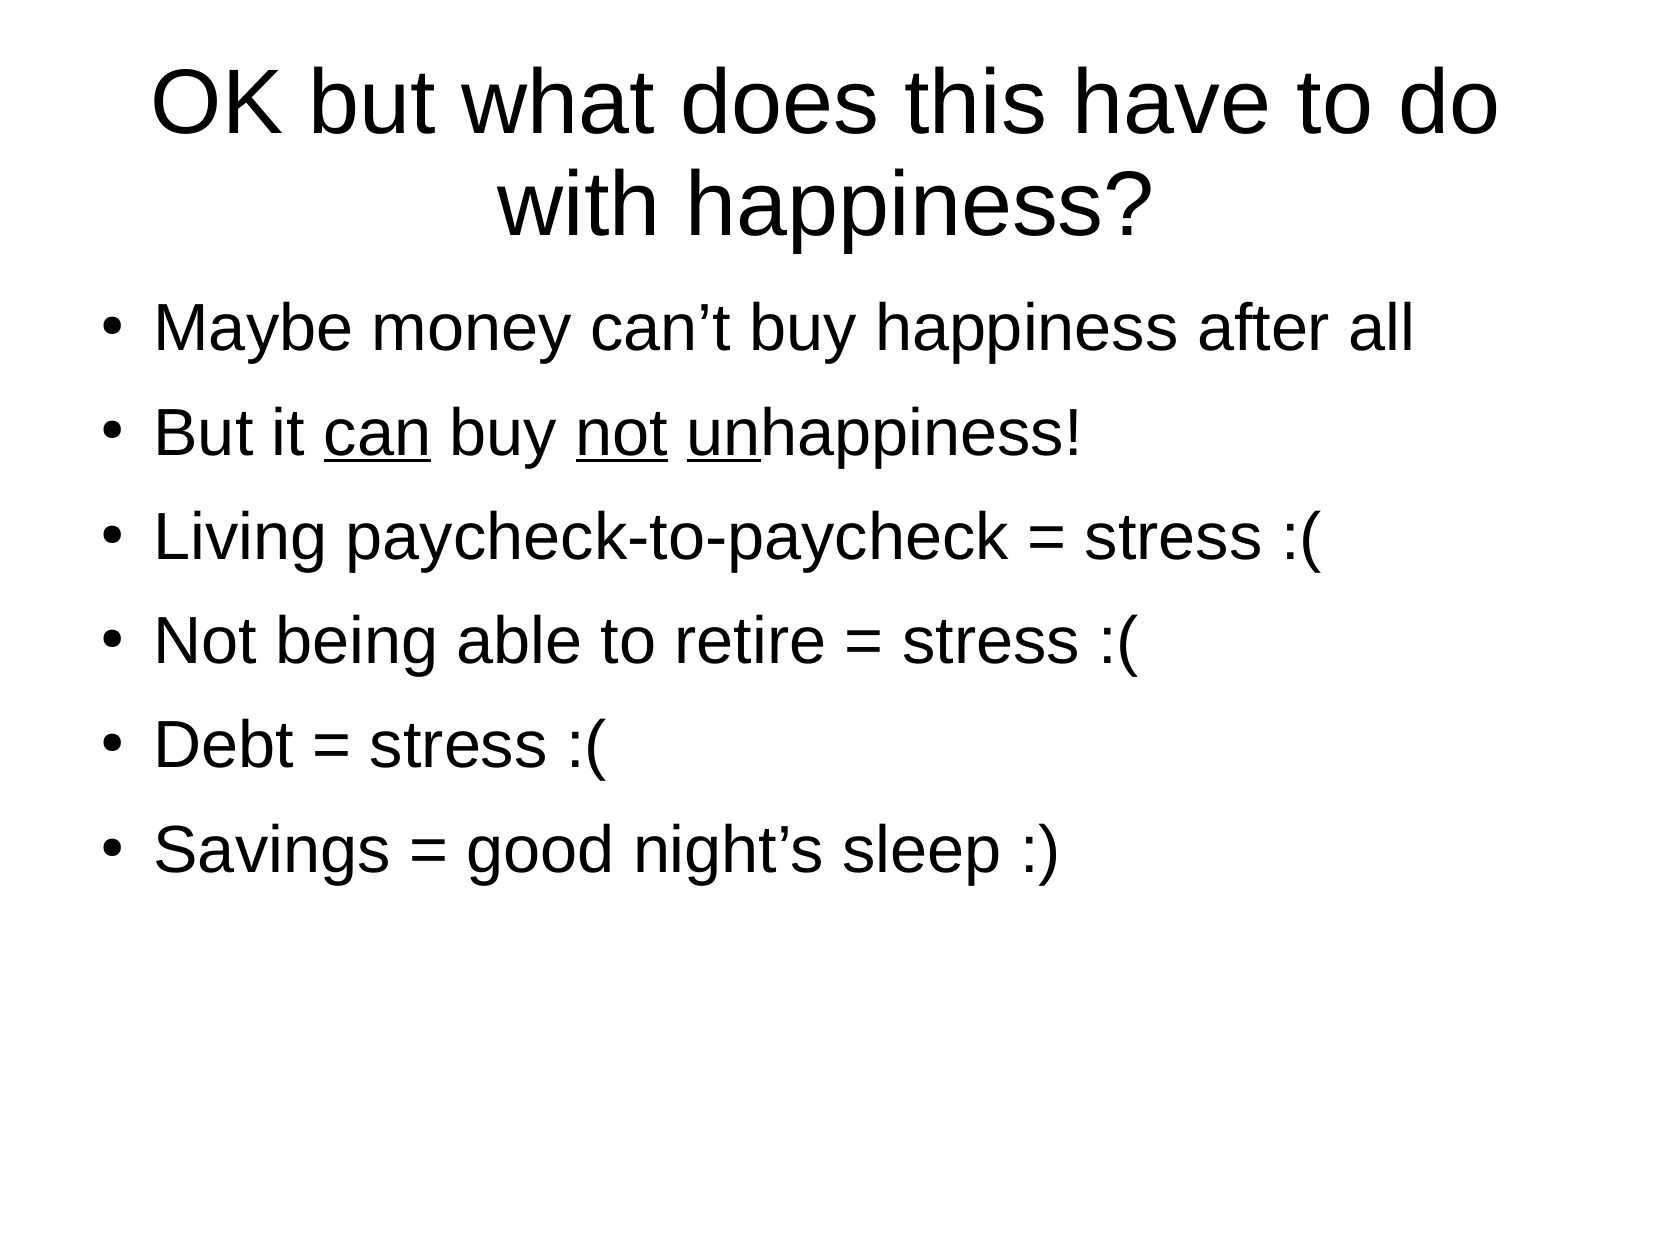

# OK but what does this have to do with happiness?
Maybe money can’t buy happiness after all
But it can buy not unhappiness!
Living paycheck-to-paycheck = stress :(
Not being able to retire = stress :(
Debt = stress :(
Savings = good night’s sleep :)